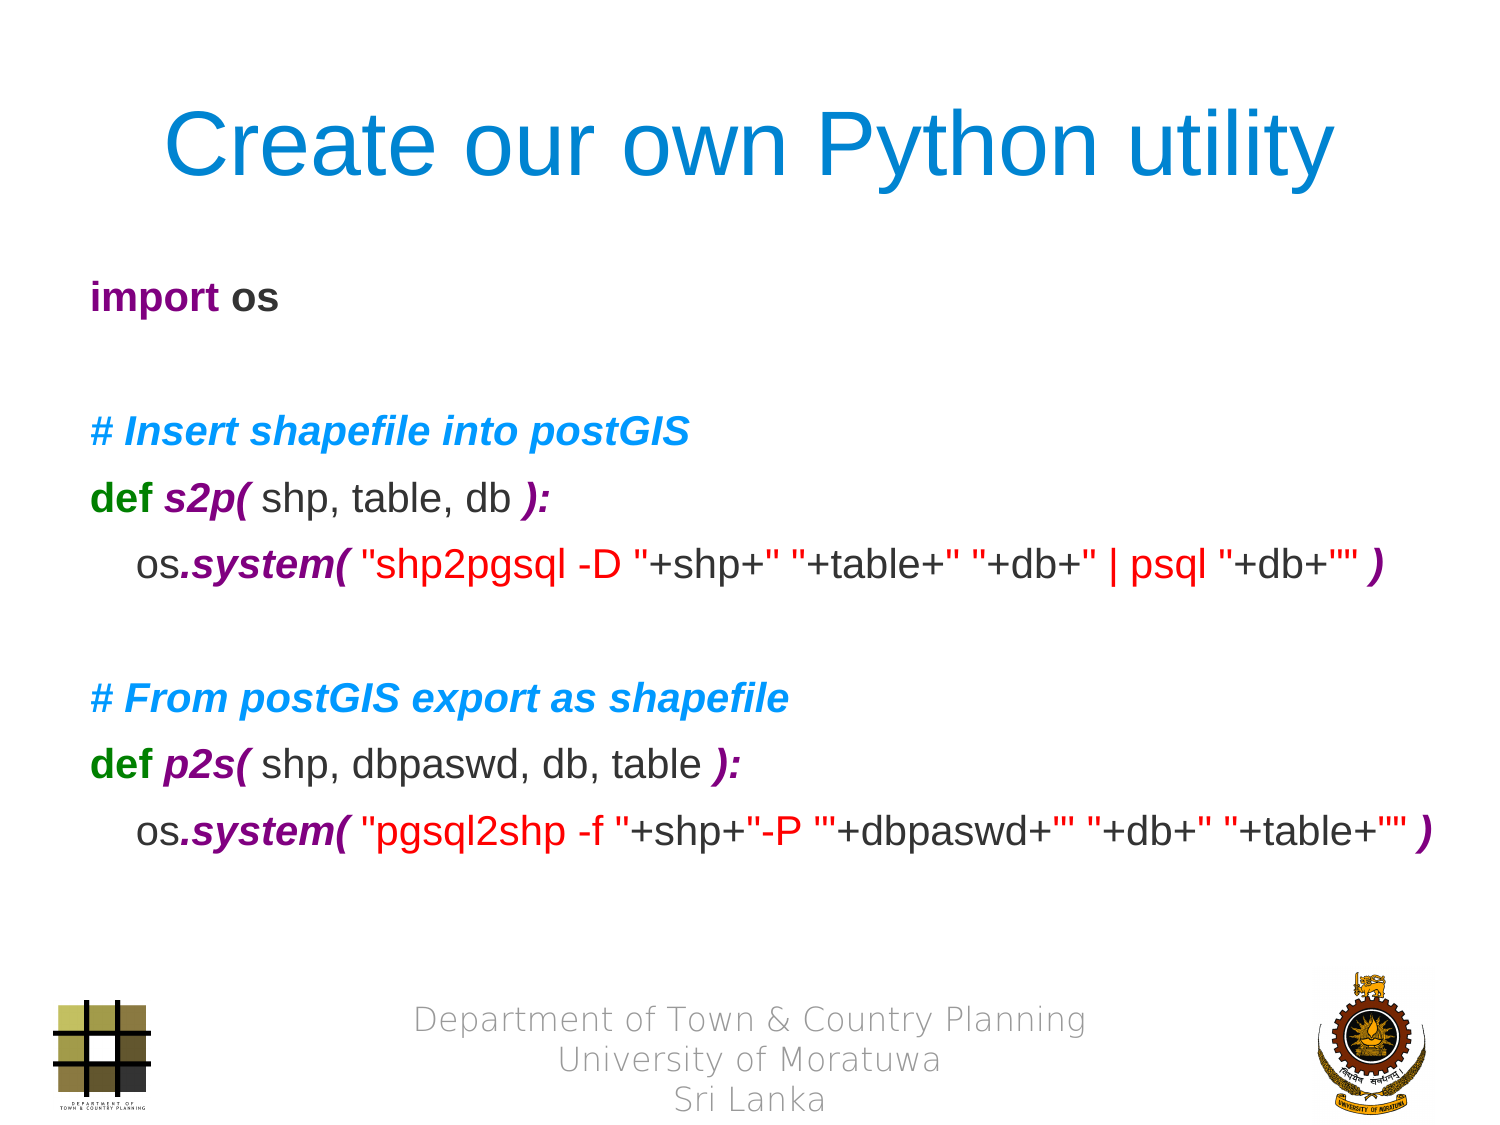

# Create our own Python utility
import os
# Insert shapefile into postGIS
def s2p( shp, table, db ):
 os.system( "shp2pgsql -D "+shp+" "+table+" "+db+" | psql "+db+"" )
# From postGIS export as shapefile
def p2s( shp, dbpaswd, db, table ):
 os.system( "pgsql2shp -f "+shp+"-P '"+dbpaswd+"' "+db+" "+table+"" )